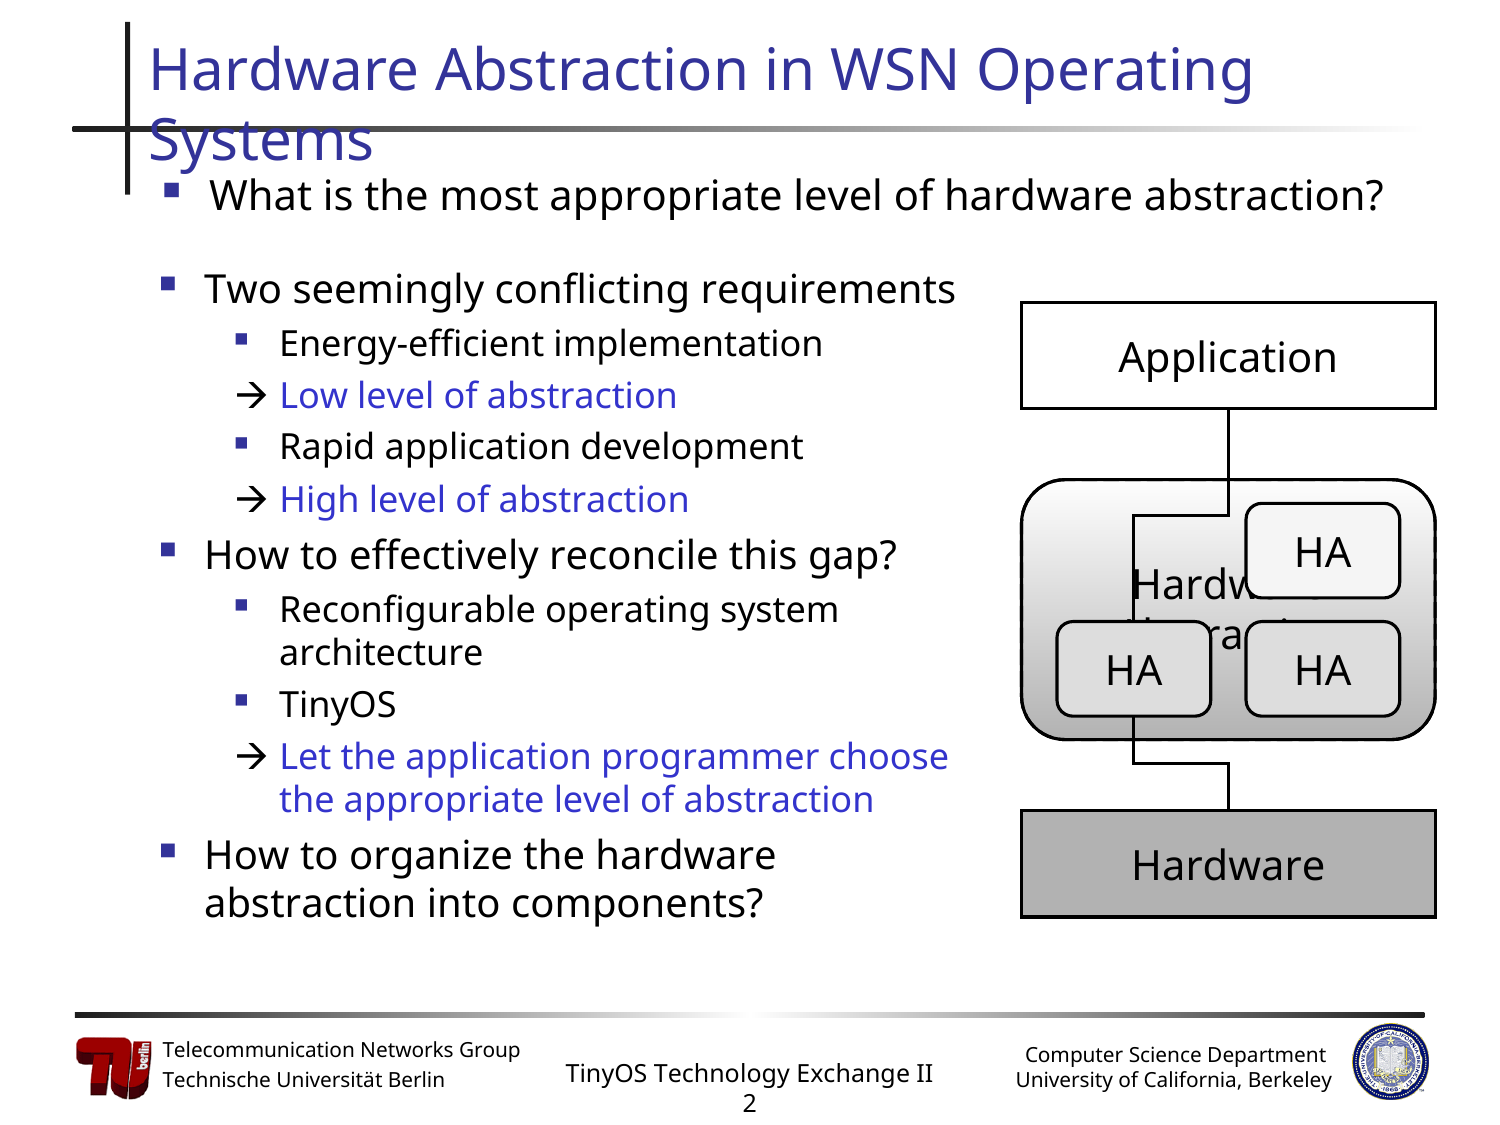

# Hardware Abstraction in WSN Operating Systems
What is the most appropriate level of hardware abstraction?
Two seemingly conflicting requirements
Energy-efficient implementation
 Low level of abstraction
Rapid application development
 High level of abstraction
How to effectively reconcile this gap?
Reconfigurable operating system architecture
TinyOS
 Let the application programmer choose the appropriate level of abstraction
How to organize the hardware abstraction into components?
Application
HA
Hardware
Abstraction
HA
HA
Hardware